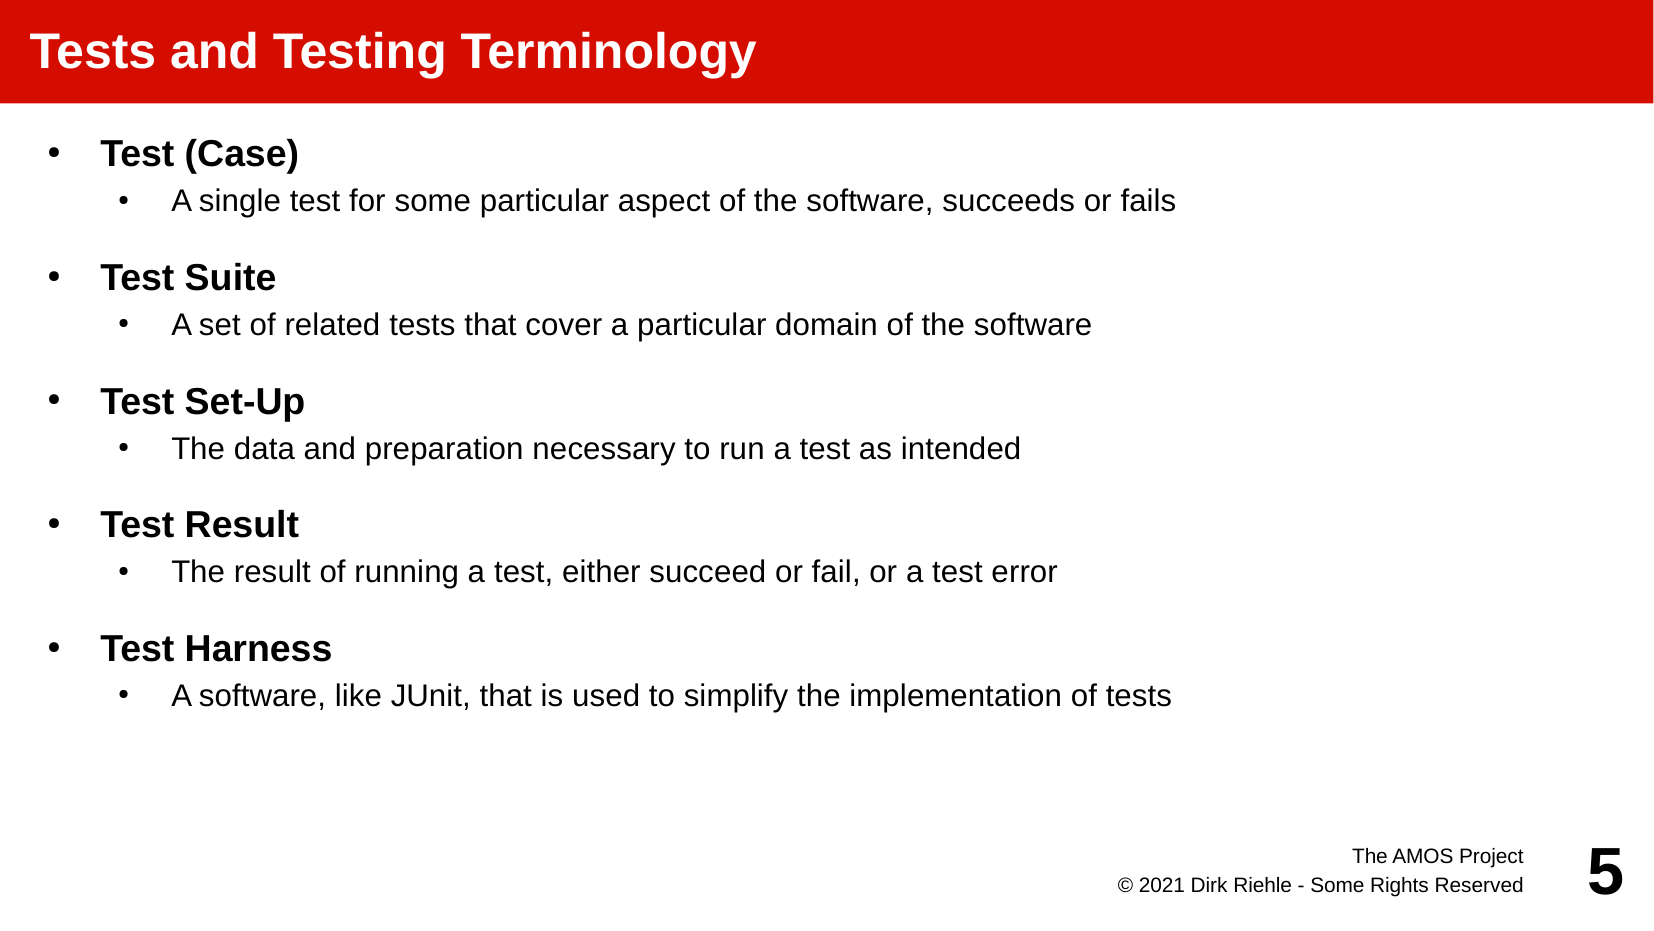

# Tests and Testing Terminology
Test (Case)
A single test for some particular aspect of the software, succeeds or fails
Test Suite
A set of related tests that cover a particular domain of the software
Test Set-Up
The data and preparation necessary to run a test as intended
Test Result
The result of running a test, either succeed or fail, or a test error
Test Harness
A software, like JUnit, that is used to simplify the implementation of tests
The AMOS Project
5
© 2021 Dirk Riehle - Some Rights Reserved